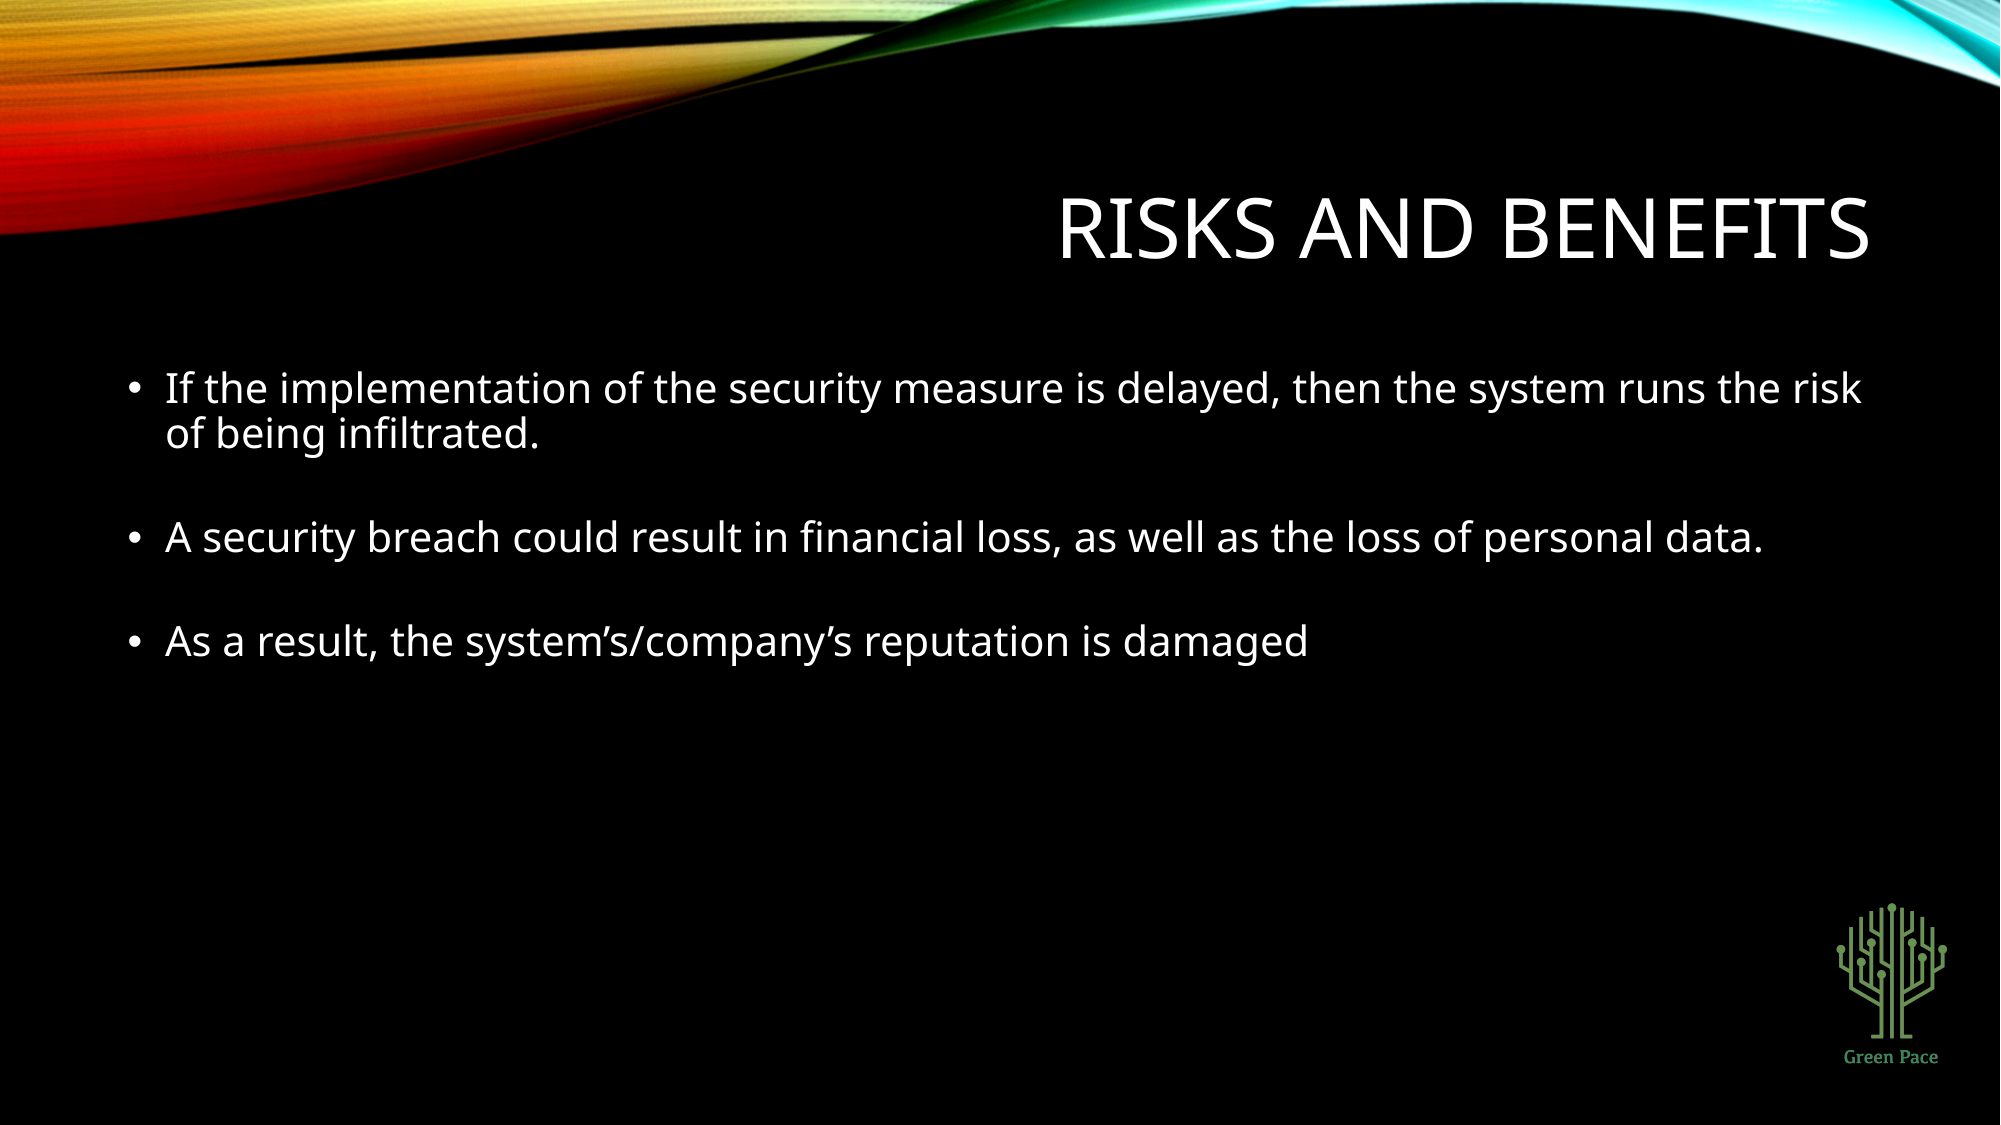

# RISKS AND BENEFITS
If the implementation of the security measure is delayed, then the system runs the risk of being infiltrated.
A security breach could result in financial loss, as well as the loss of personal data.
As a result, the system’s/company’s reputation is damaged